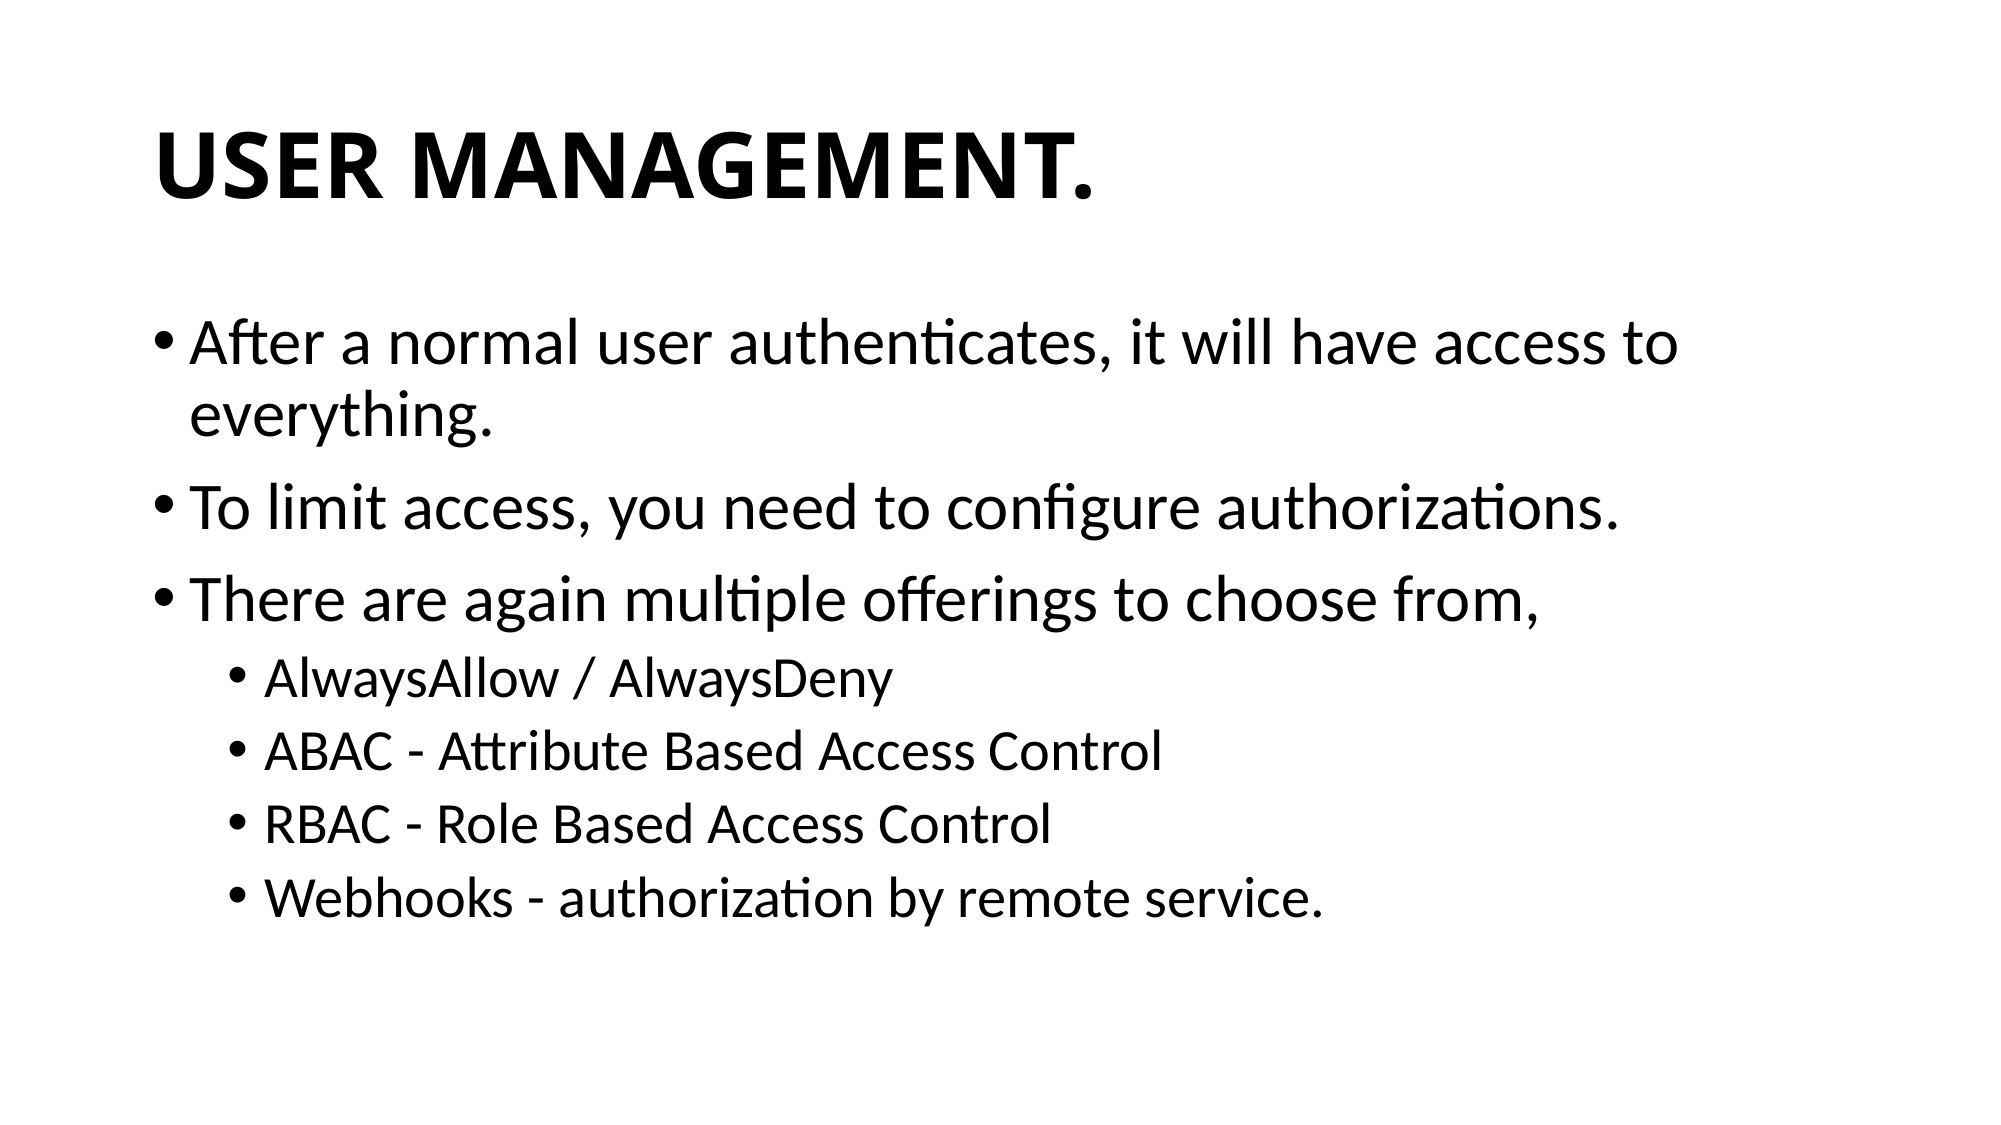

# USER MANAGEMENT.
After a normal user authenticates, it will have access to everything.
To limit access, you need to configure authorizations.
There are again multiple offerings to choose from,
AlwaysAllow / AlwaysDeny
ABAC - Attribute Based Access Control
RBAC - Role Based Access Control
Webhooks - authorization by remote service.